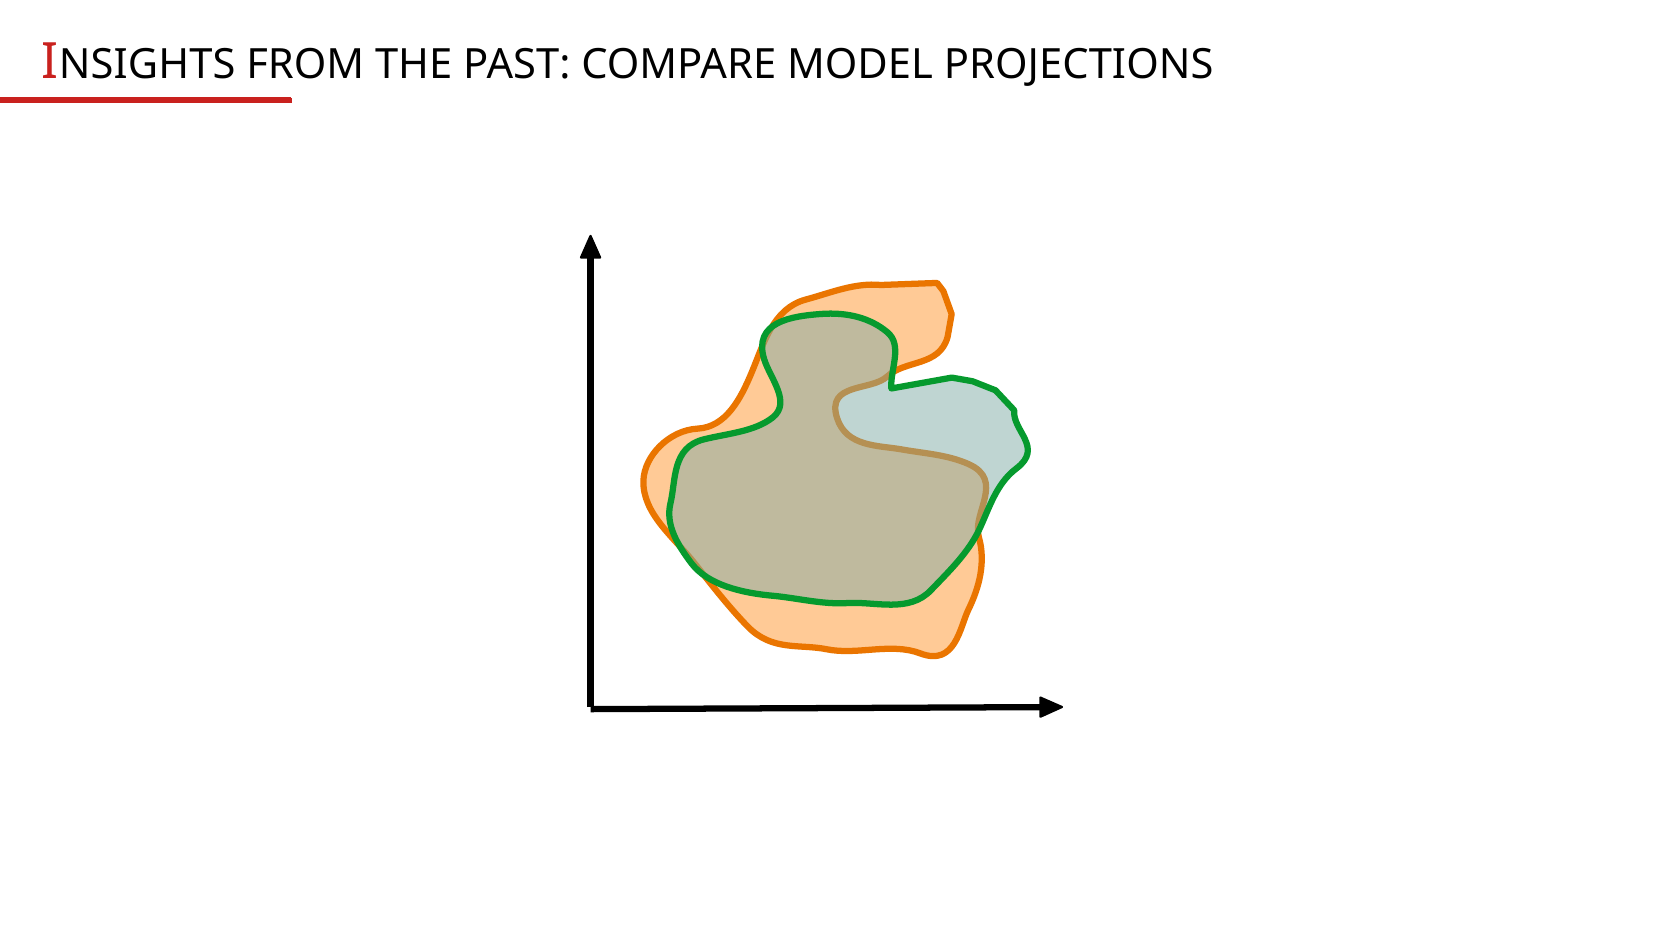

INSIGHTS FROM THE PAST: COMPARE MODEL PROJECTIONS